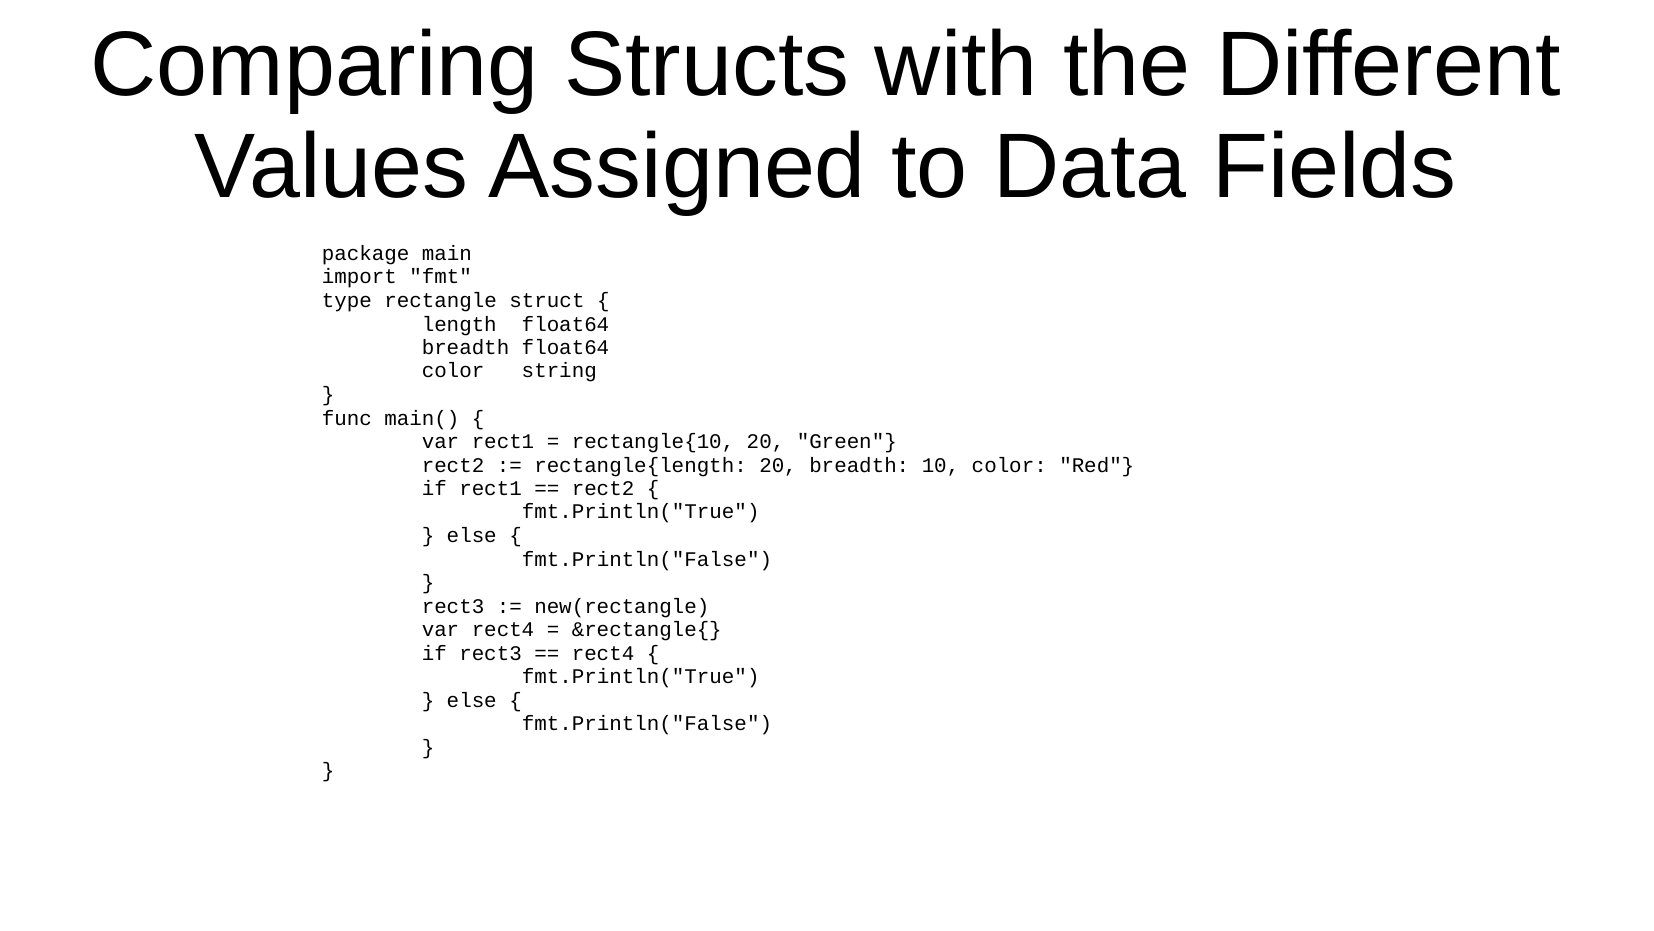

# Comparing Structs with the Different Values Assigned to Data Fields
package main
import "fmt"
type rectangle struct {
 length float64
 breadth float64
 color string
}
func main() {
 var rect1 = rectangle{10, 20, "Green"}
 rect2 := rectangle{length: 20, breadth: 10, color: "Red"}
 if rect1 == rect2 {
 fmt.Println("True")
 } else {
 fmt.Println("False")
 }
 rect3 := new(rectangle)
 var rect4 = &rectangle{}
 if rect3 == rect4 {
 fmt.Println("True")
 } else {
 fmt.Println("False")
 }
}